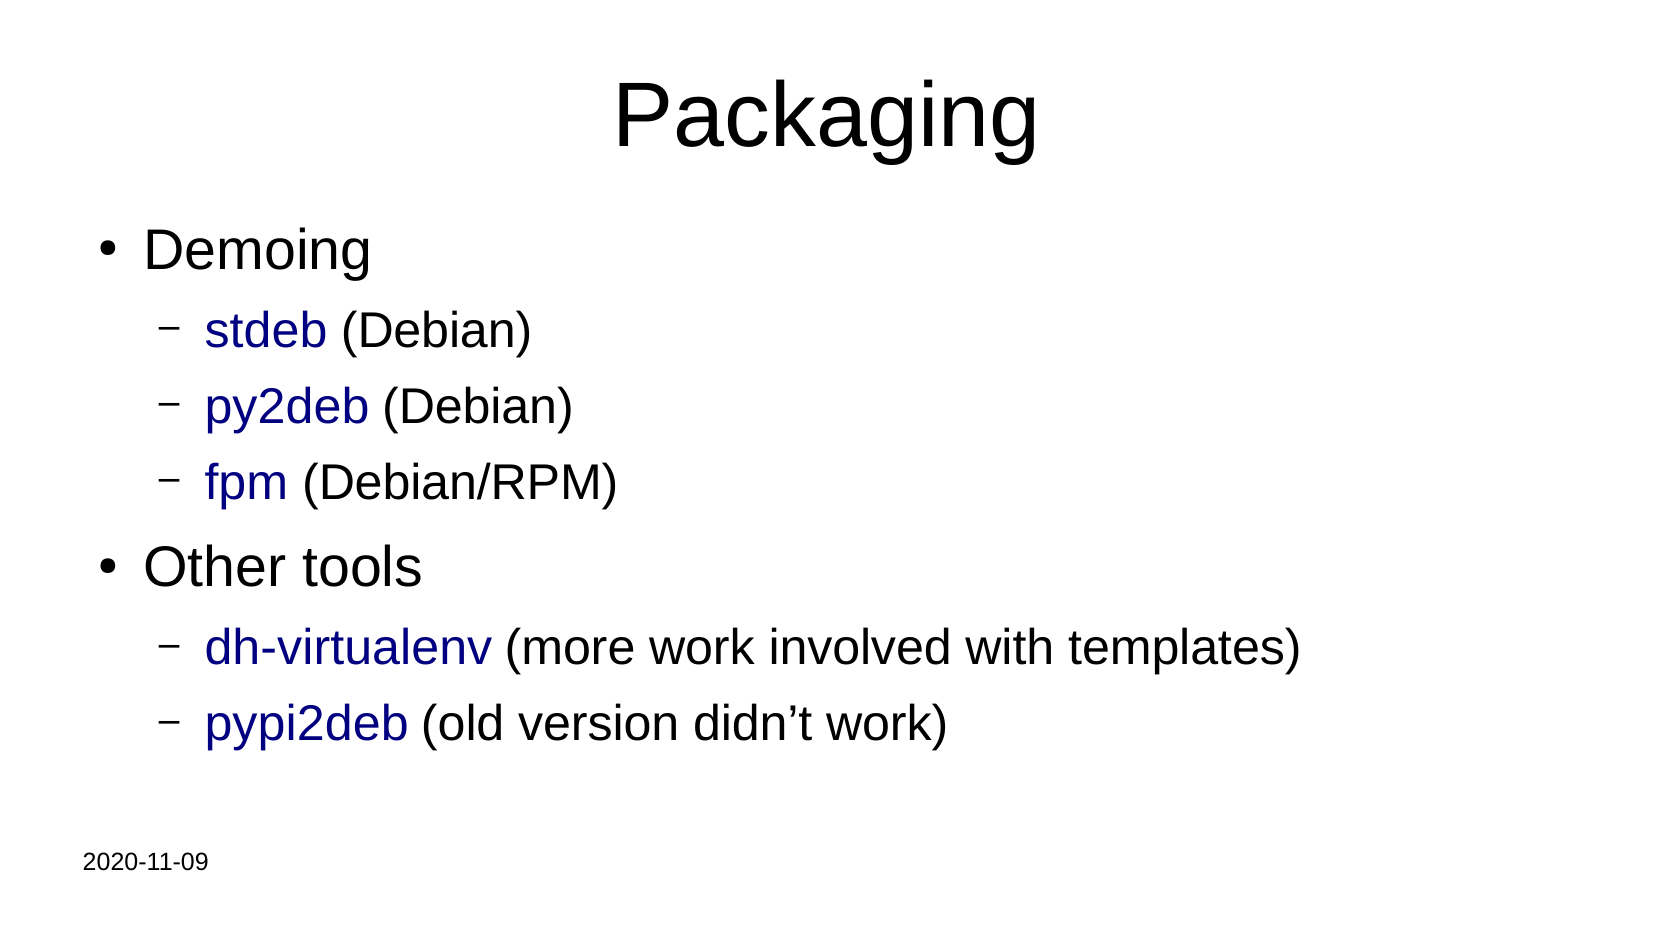

# Packaging
Demoing
stdeb (Debian)
py2deb (Debian)
fpm (Debian/RPM)
Other tools
dh-virtualenv (more work involved with templates)
pypi2deb (old version didn’t work)
2020-11-09